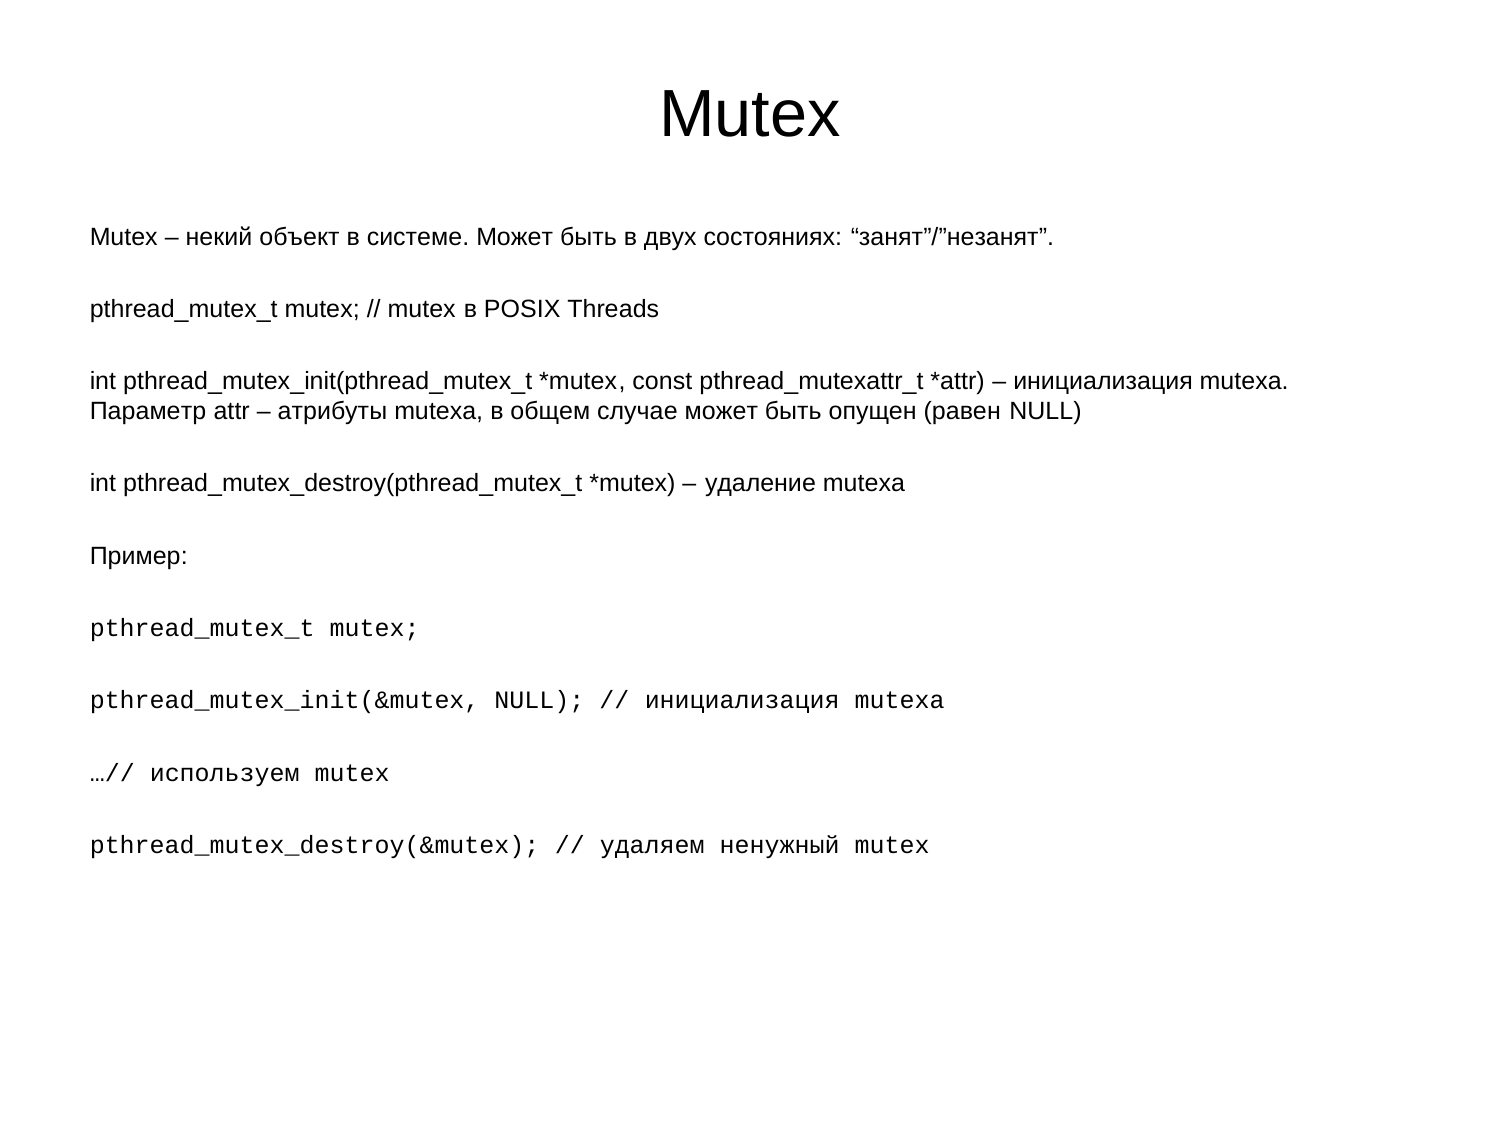

# Mutex
Mutex – некий объект в системе. Может быть в двух состояниях: “занят”/”незанят”.
pthread_mutex_t mutex; // mutex в POSIX Threads
int pthread_mutex_init(pthread_mutex_t *mutex, const pthread_mutexattr_t *attr) – инициализация mutexа. Параметр attr – атрибуты mutexа, в общем случае может быть опущен (равен NULL)
int pthread_mutex_destroy(pthread_mutex_t *mutex) – удаление mutexа
Пример:
pthread_mutex_t mutex;
pthread_mutex_init(&mutex, NULL); // инициализация mutexа
…// используем mutex
pthread_mutex_destroy(&mutex); // удаляем ненужный mutex